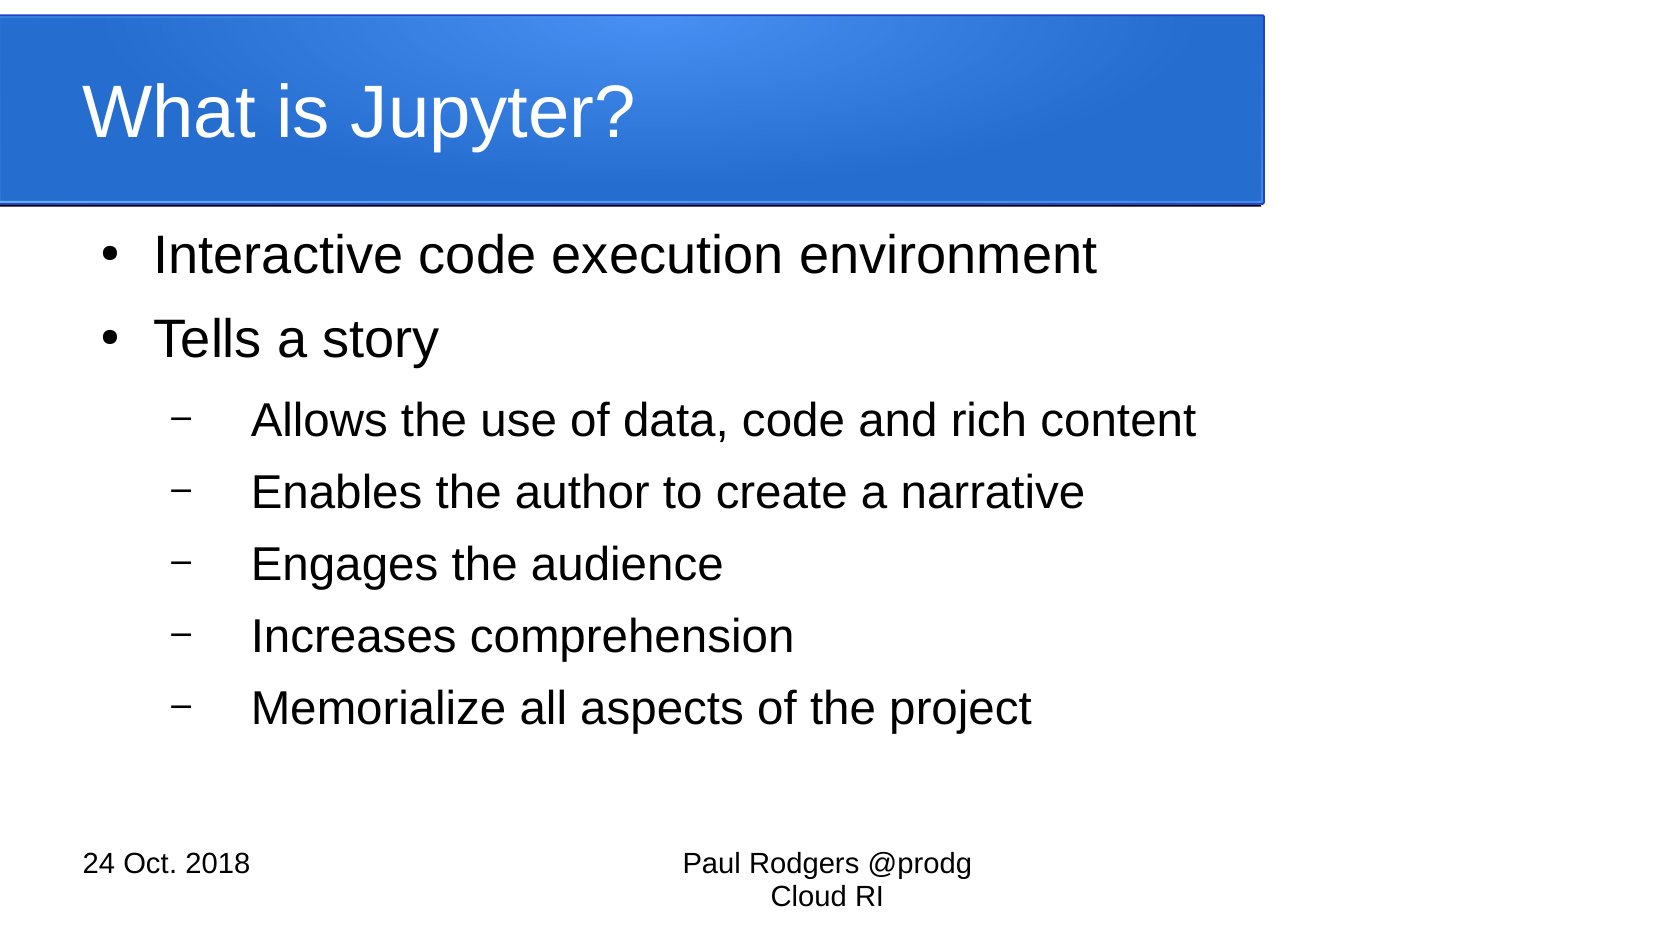

# What is Jupyter?
Interactive code execution environment
Tells a story
 Allows the use of data, code and rich content
 Enables the author to create a narrative
 Engages the audience
 Increases comprehension
 Memorialize all aspects of the project